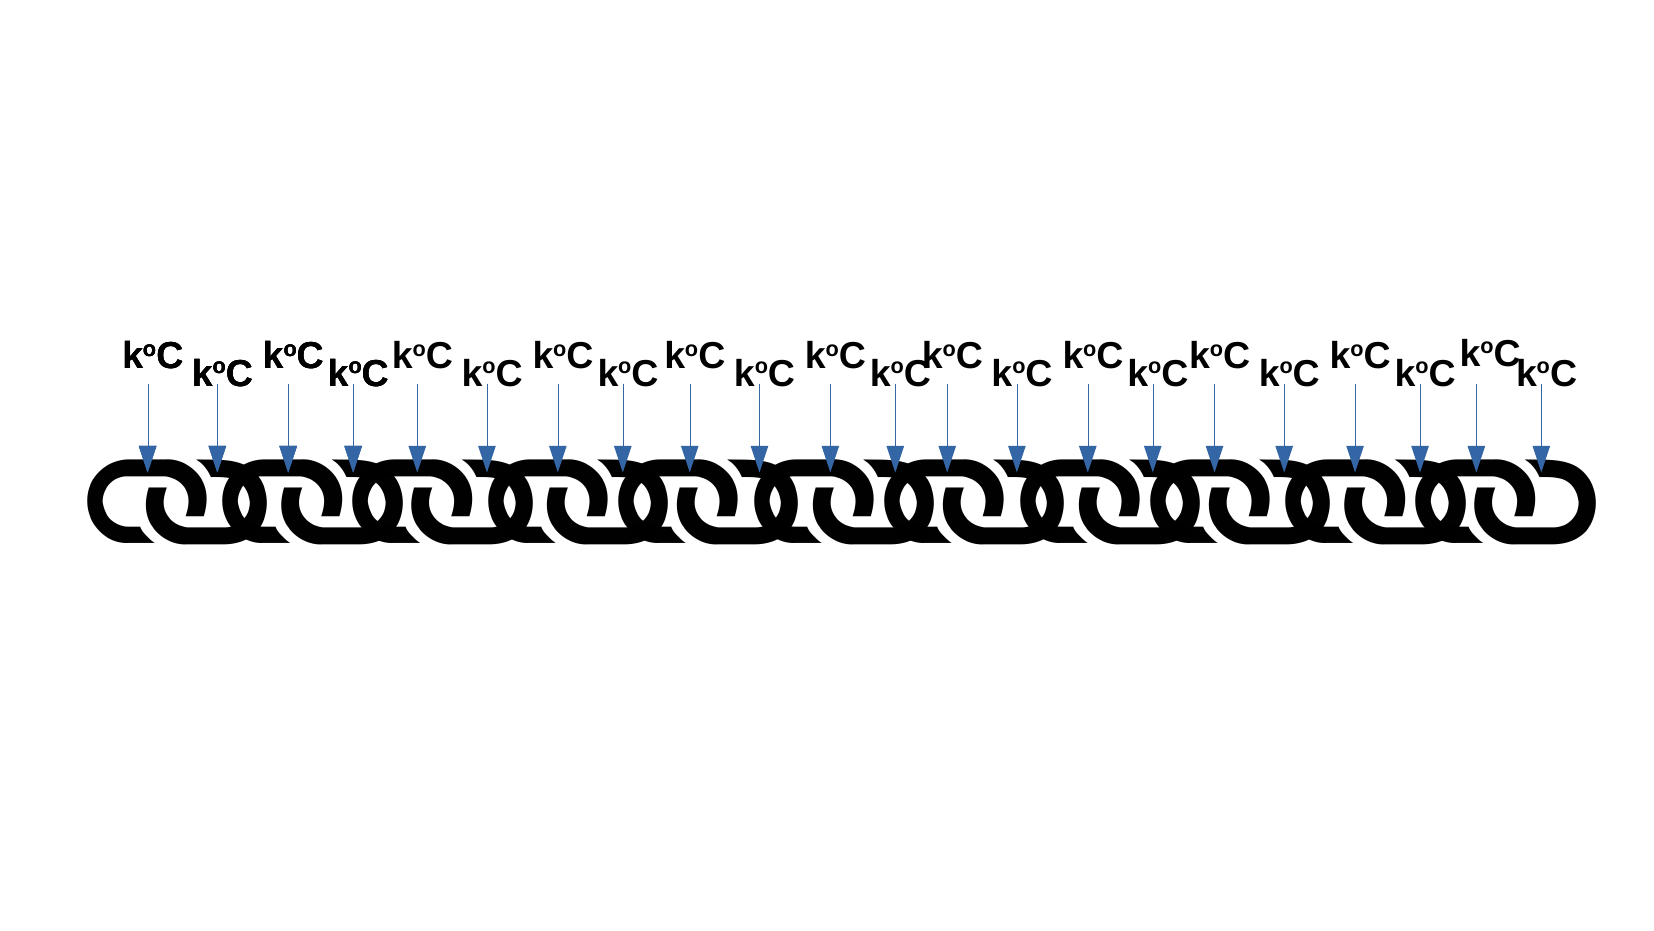

#
koC
koC
koC
koC
koC
koC
koC
koC
koC
koC
koC
koC
koC
koC
koC
koC
koC
koC
koC
koC
koC
koC
koC
koC
koC
koC
koC
koC
koC
koC